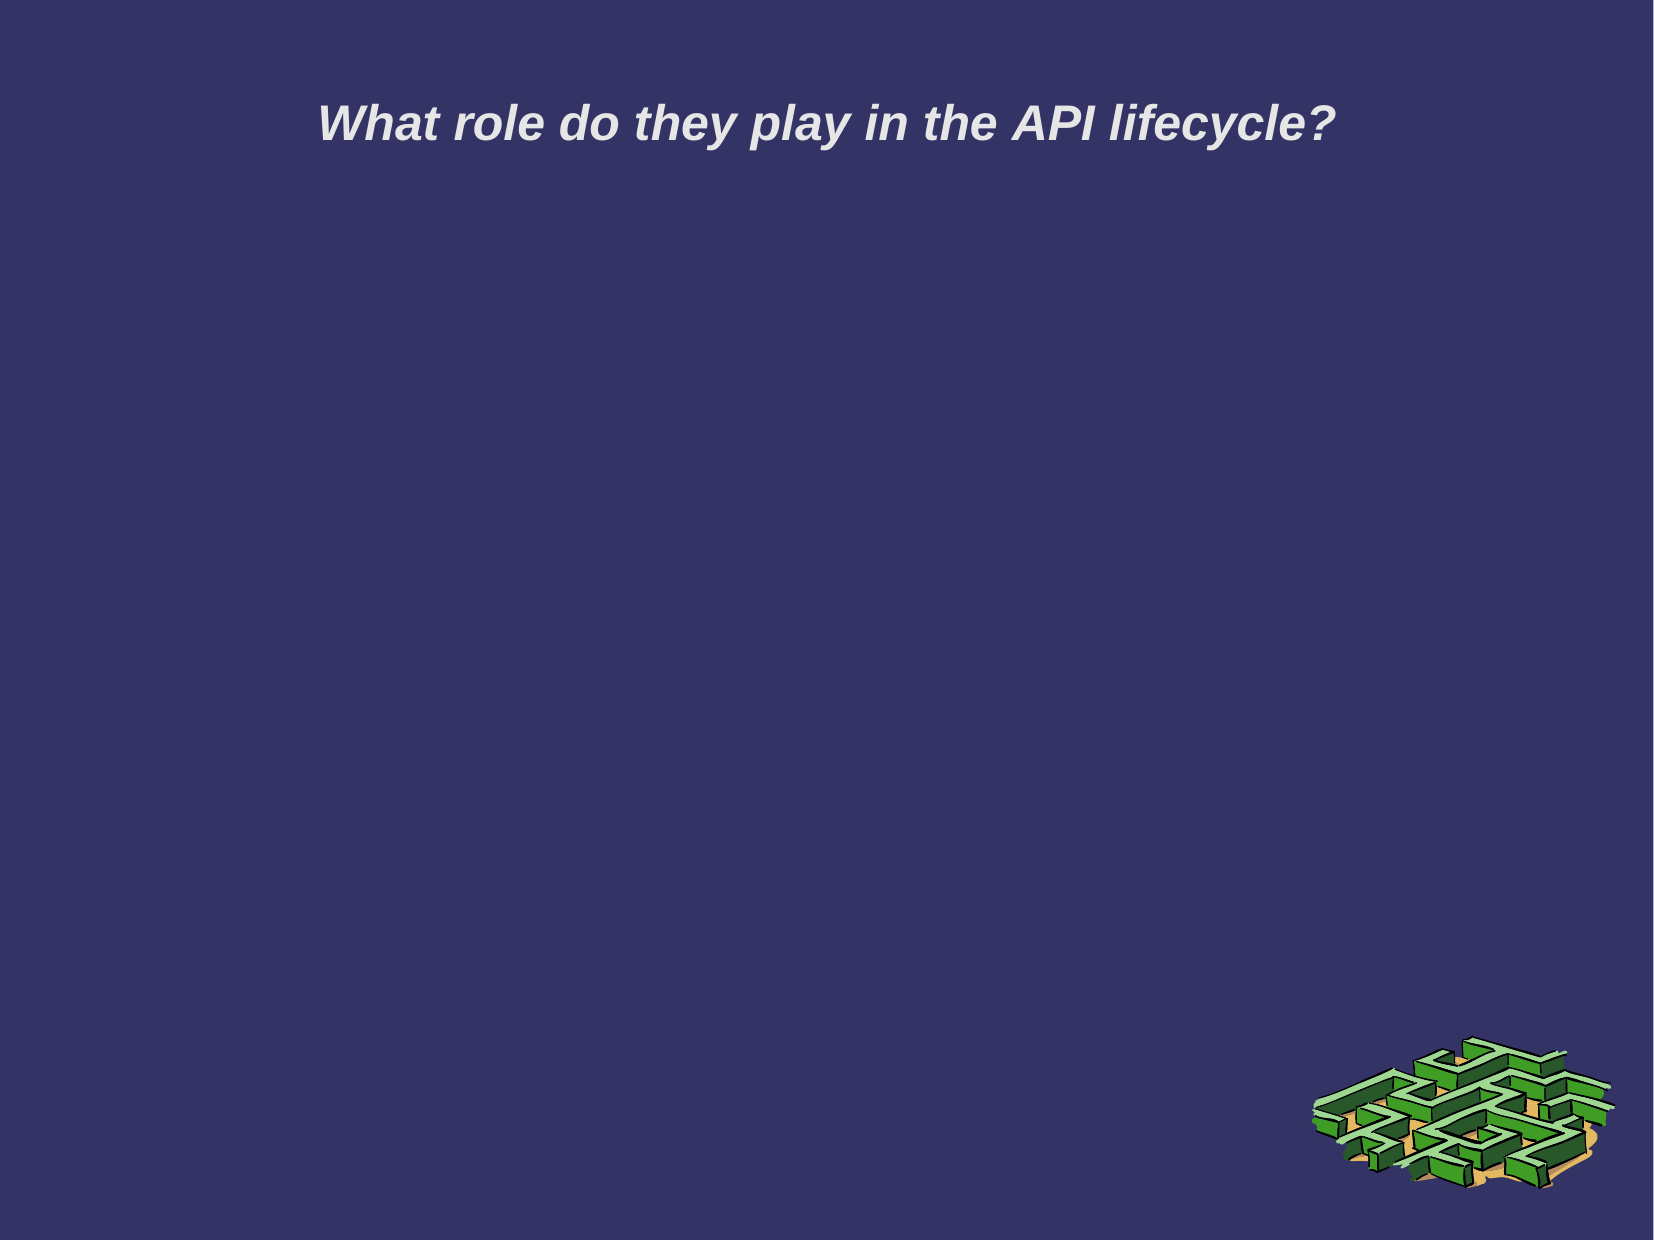

# What role do they play in the API lifecycle?